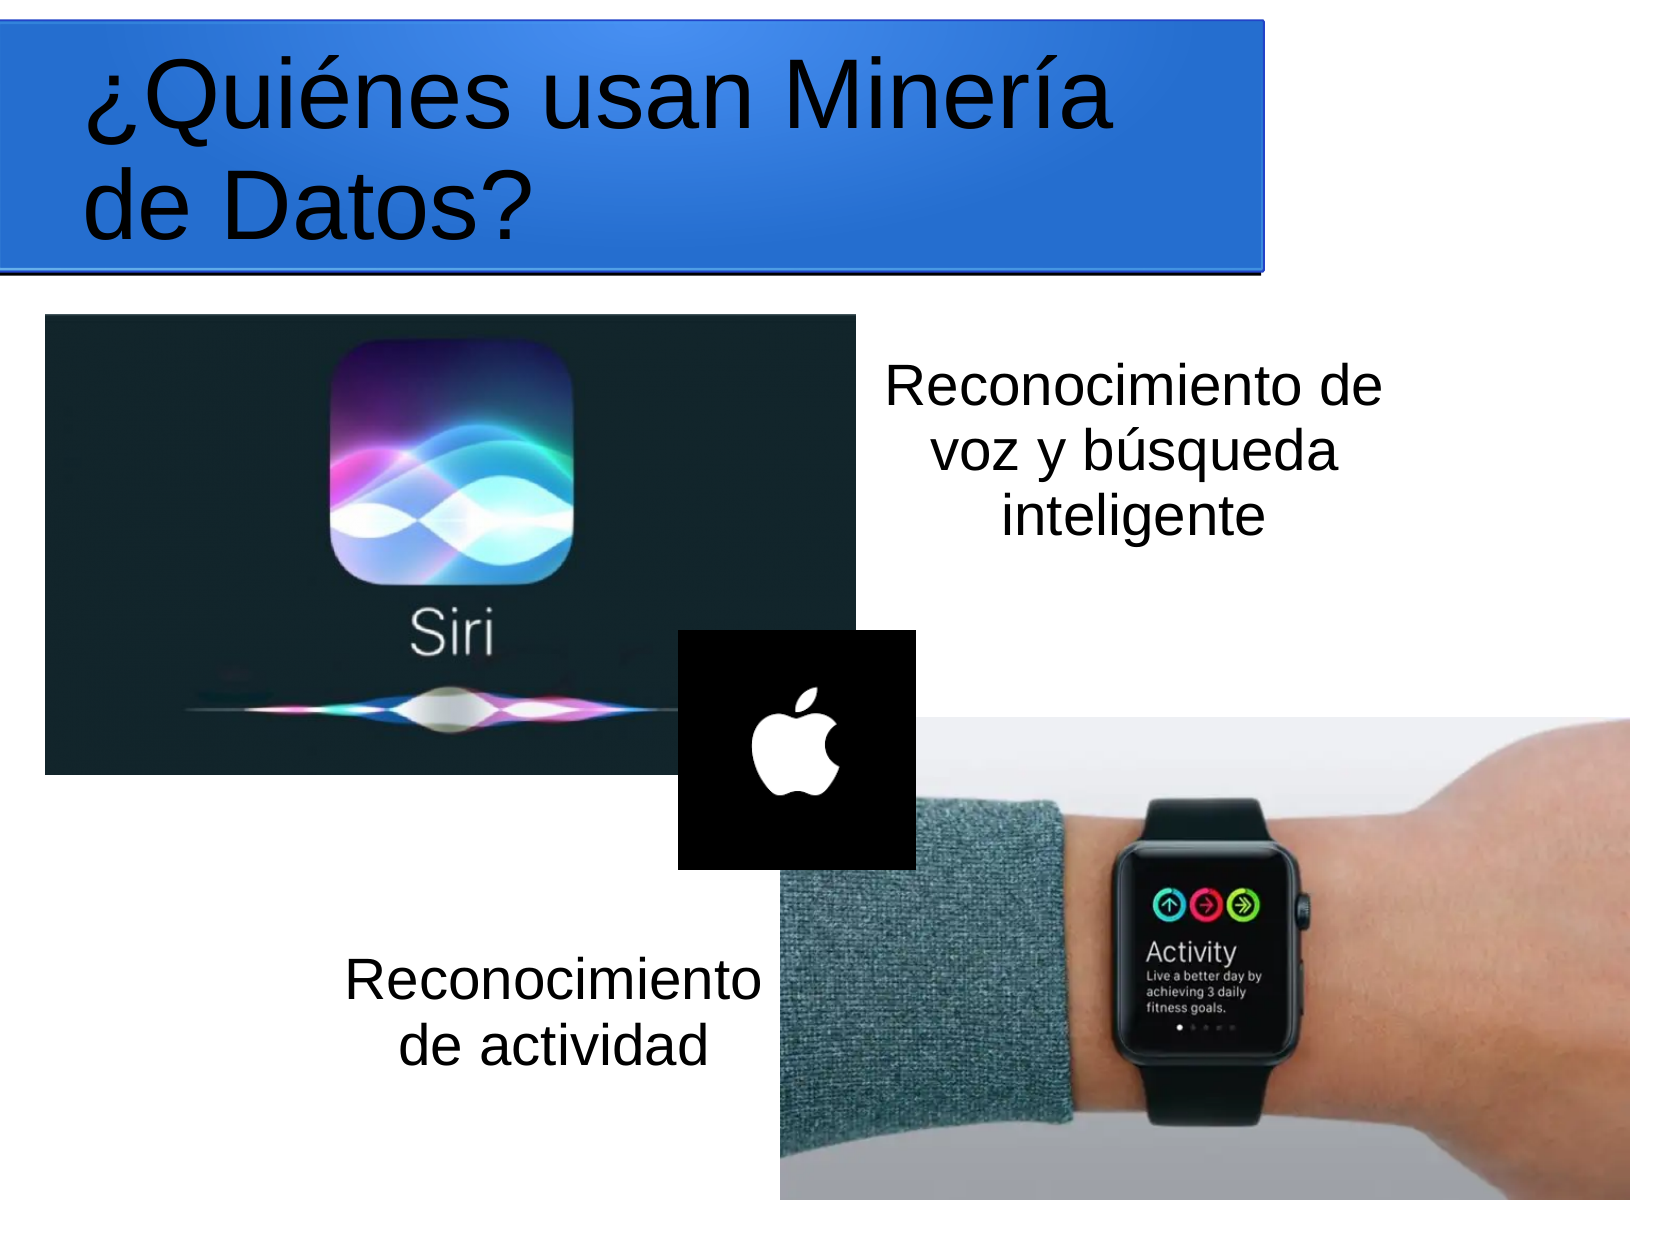

# ¿Quiénes usan Minería de Datos?
Reconocimiento de voz y búsqueda inteligente
Reconocimiento de actividad